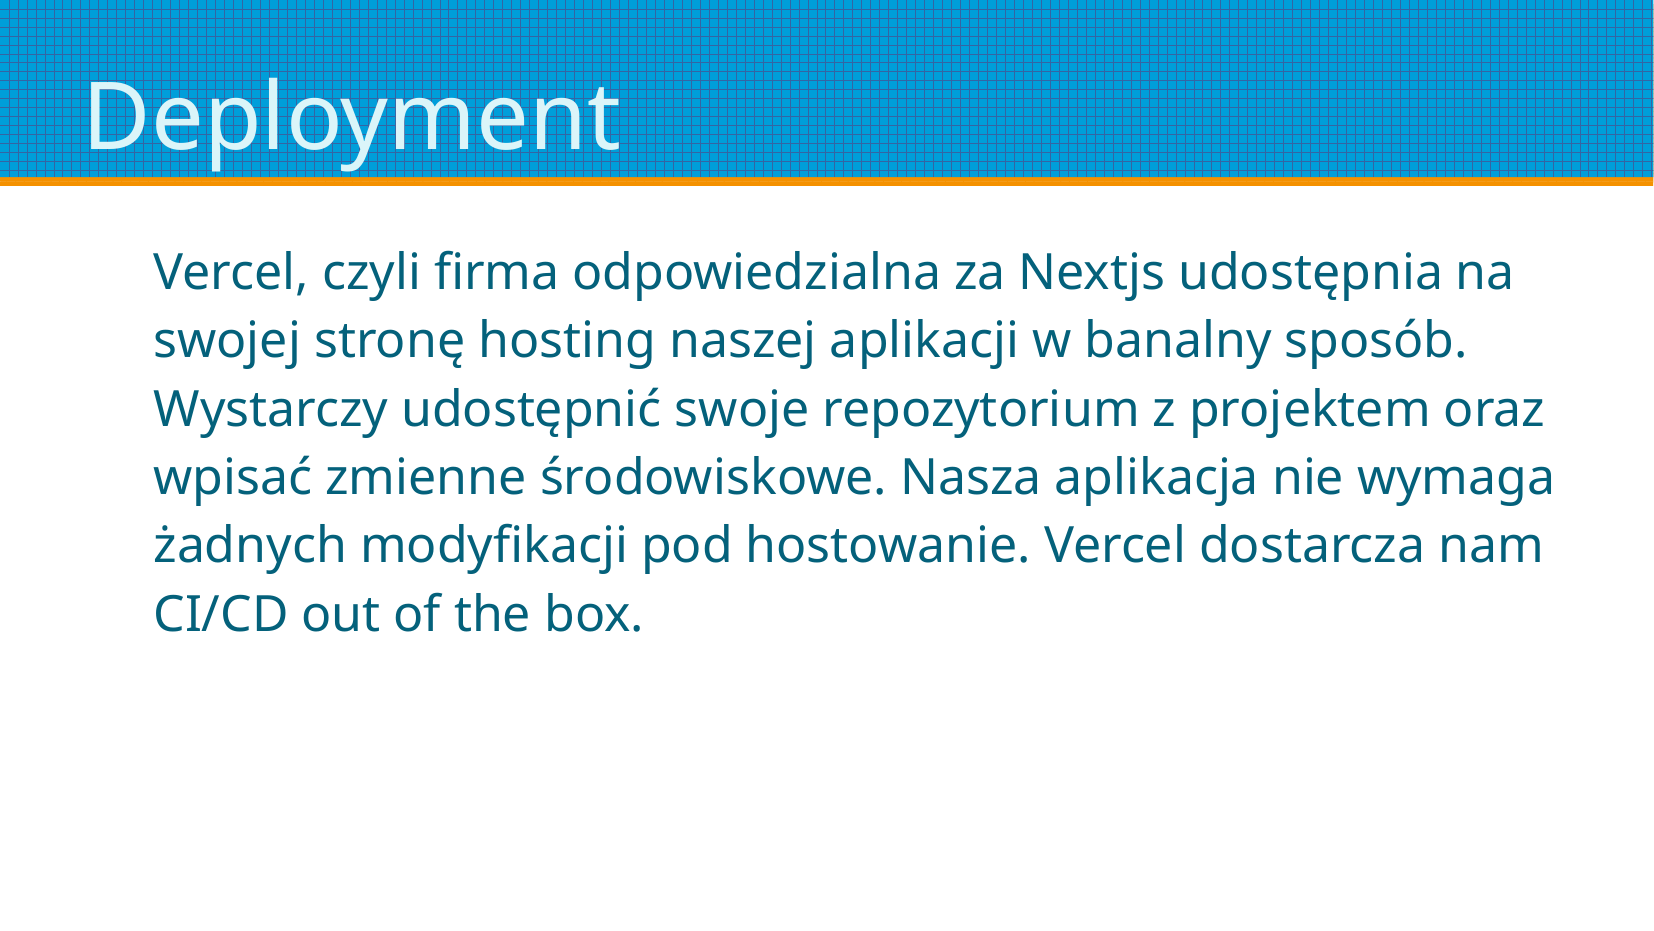

# Deployment
Vercel, czyli firma odpowiedzialna za Nextjs udostępnia na swojej stronę hosting naszej aplikacji w banalny sposób. Wystarczy udostępnić swoje repozytorium z projektem oraz wpisać zmienne środowiskowe. Nasza aplikacja nie wymaga żadnych modyfikacji pod hostowanie. Vercel dostarcza nam CI/CD out of the box.